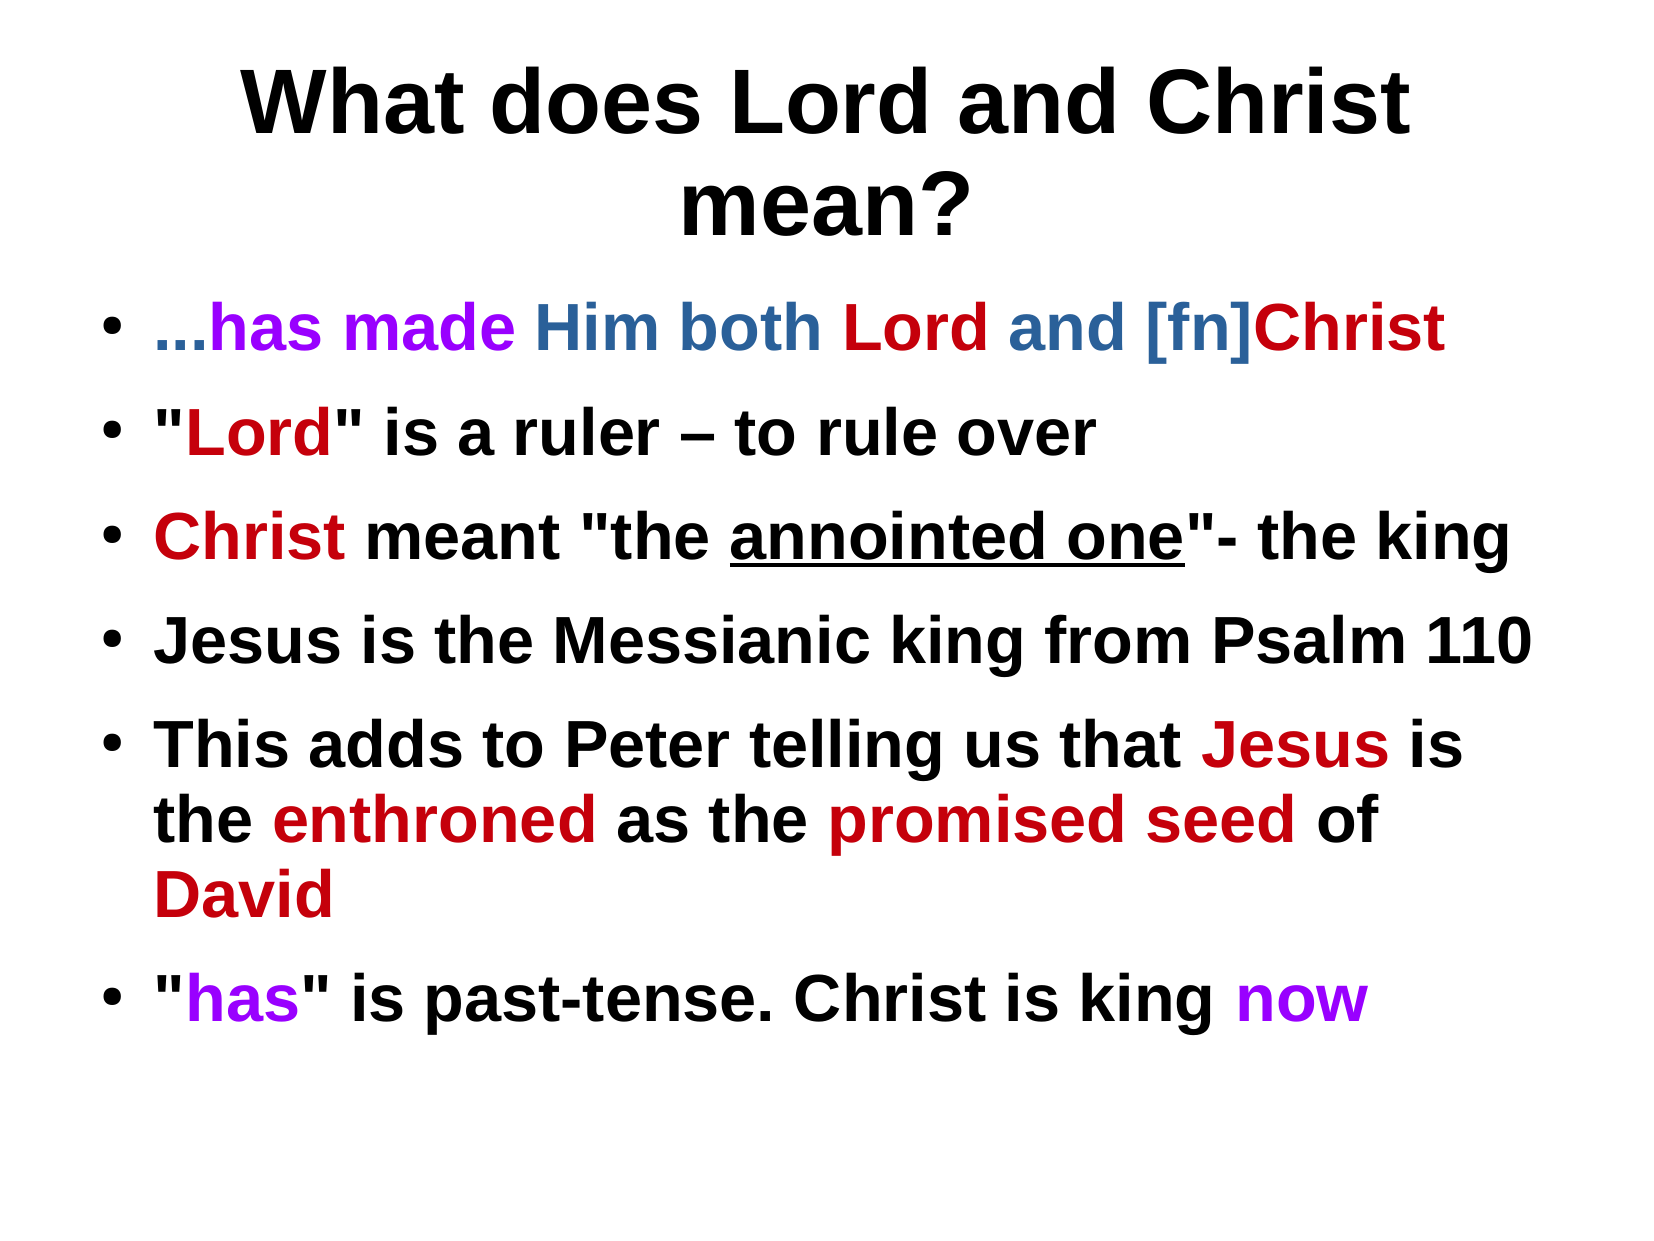

# What does Lord and Christ mean?
...has made Him both Lord and [fn]Christ
"Lord" is a ruler – to rule over
Christ meant "the annointed one"- the king
Jesus is the Messianic king from Psalm 110
This adds to Peter telling us that Jesus is the enthroned as the promised seed of David
"has" is past-tense. Christ is king now